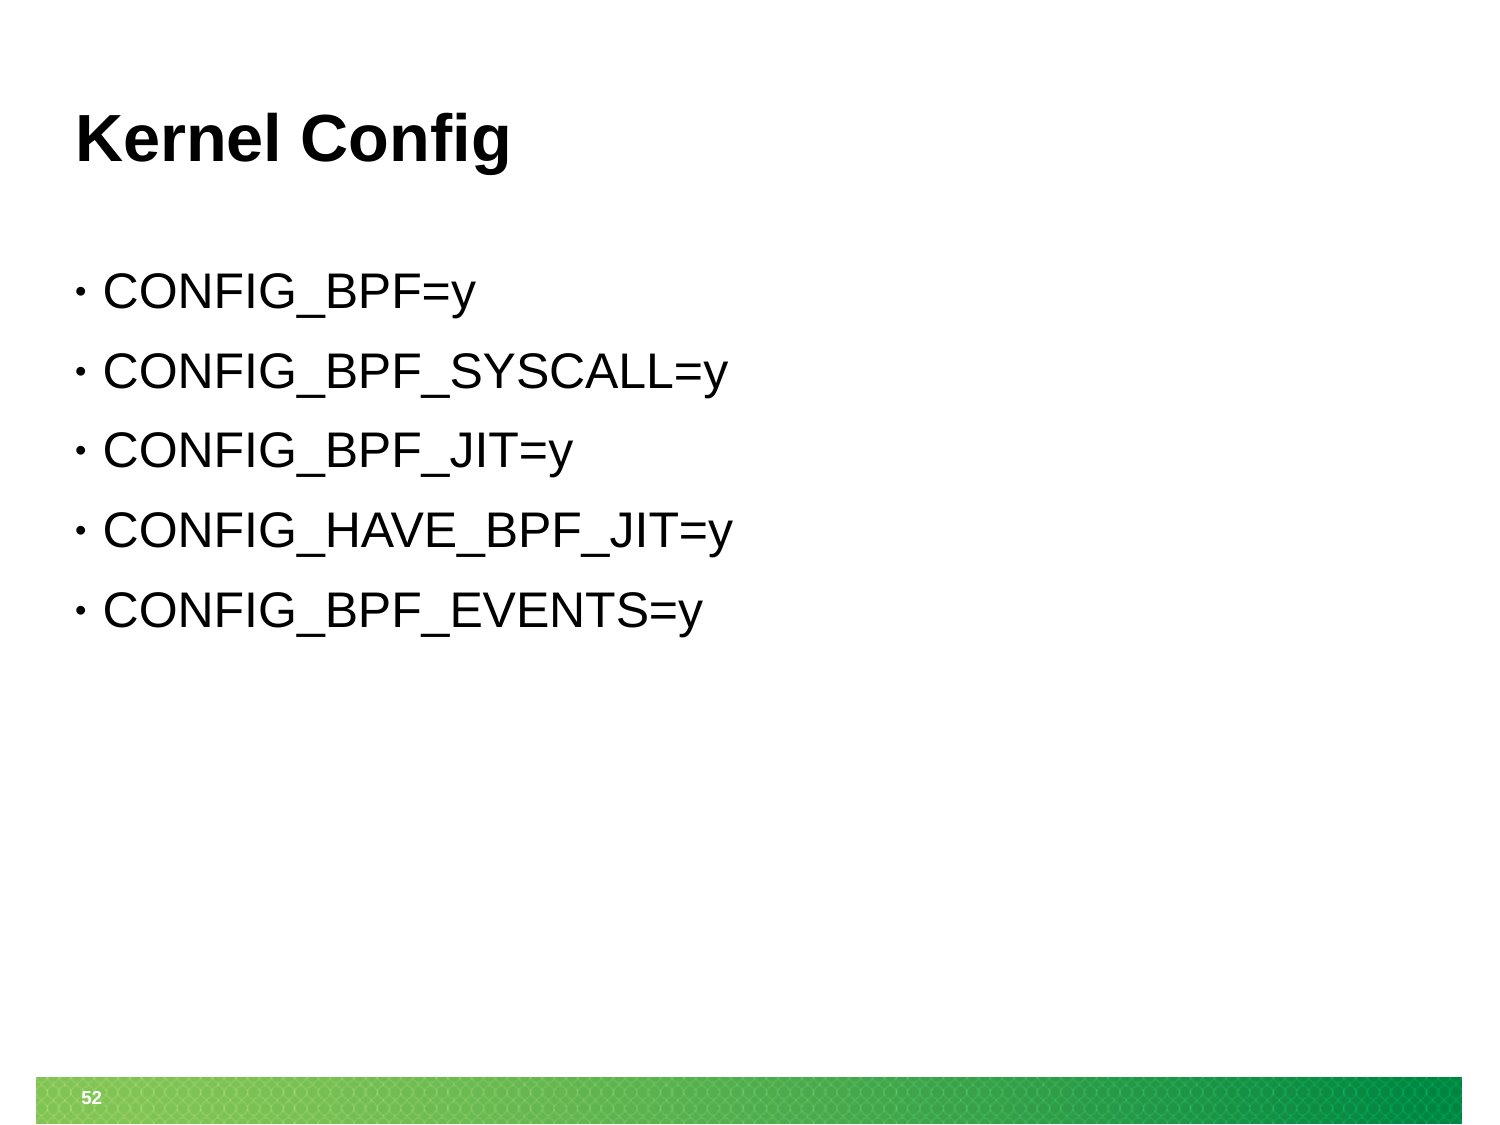

# Kernel Config
CONFIG_BPF=y
CONFIG_BPF_SYSCALL=y
CONFIG_BPF_JIT=y
CONFIG_HAVE_BPF_JIT=y
CONFIG_BPF_EVENTS=y